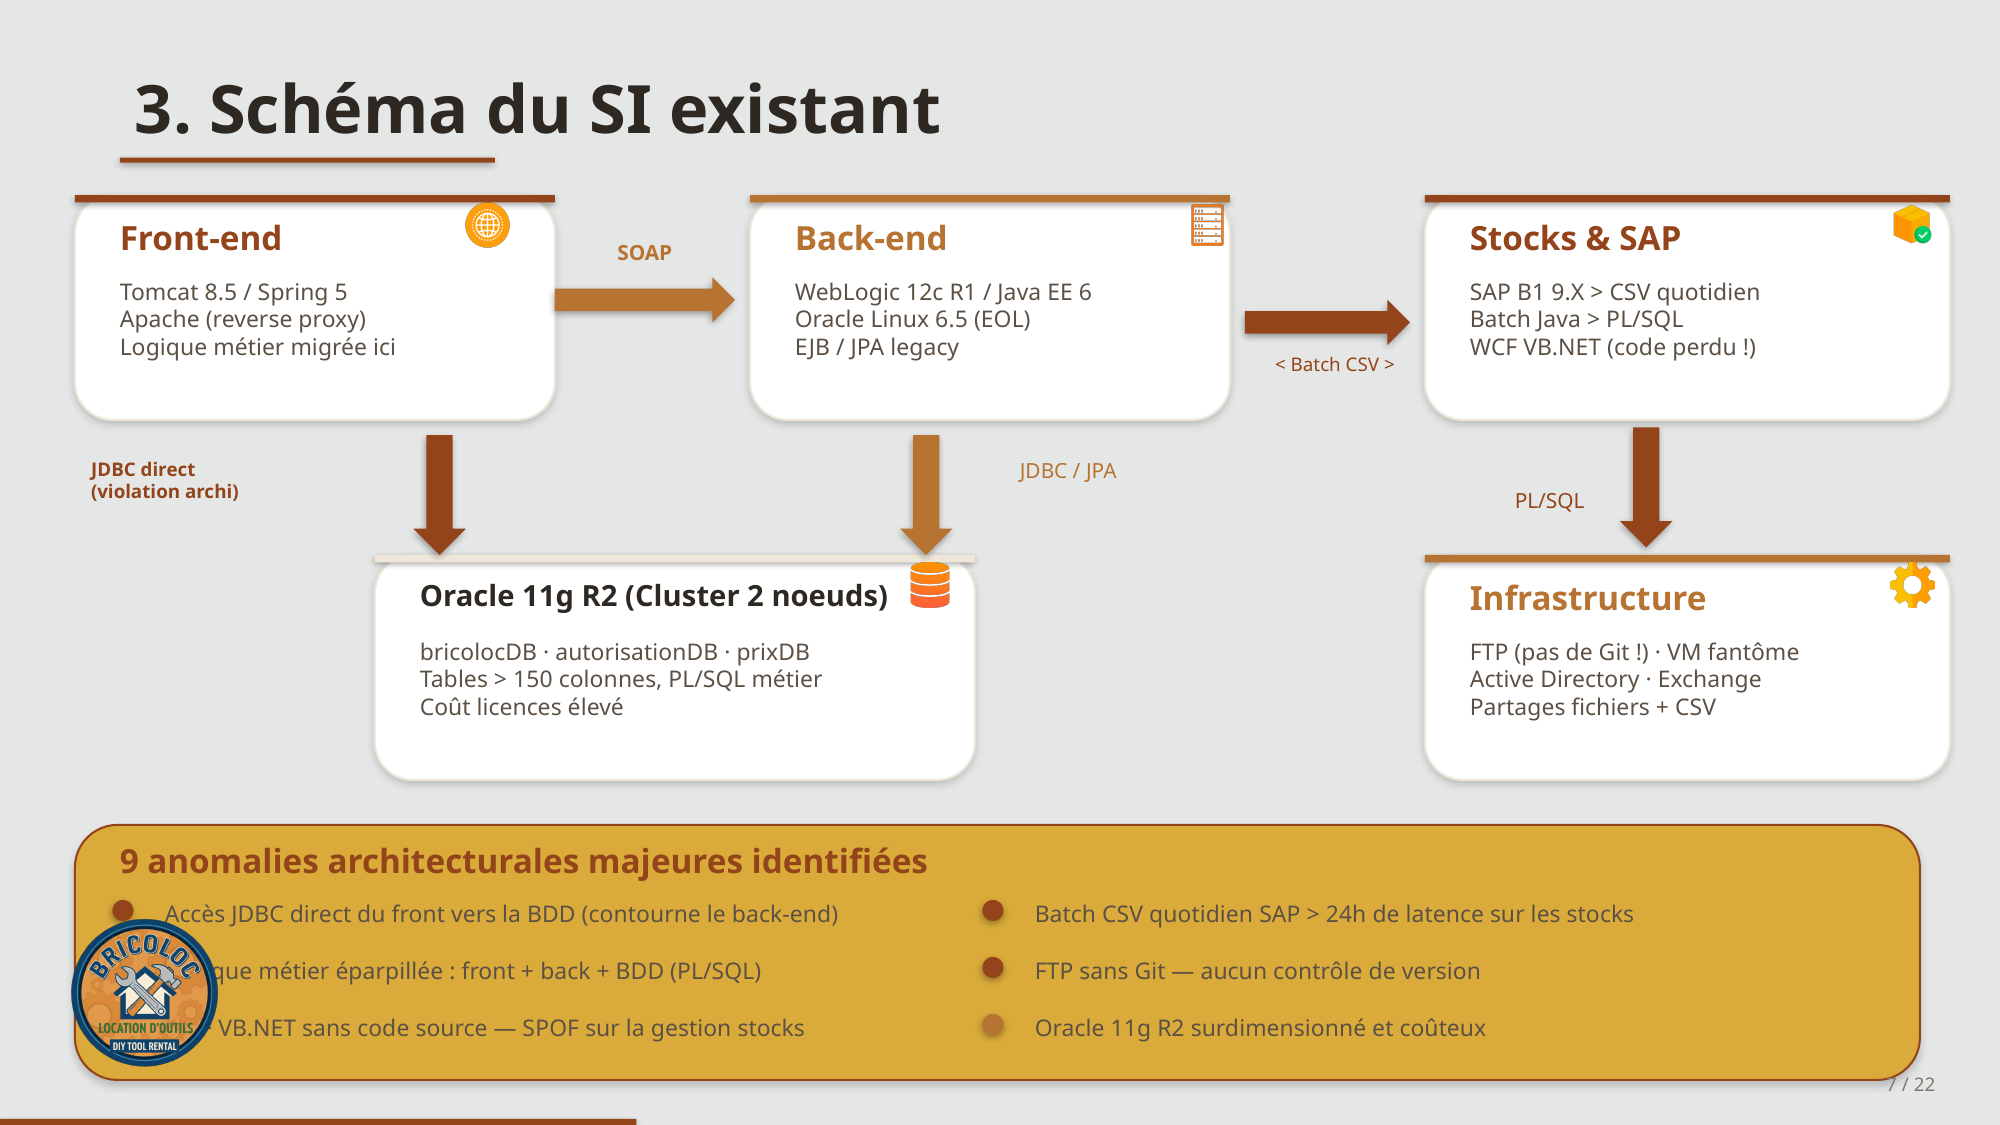

3. Schéma du SI existant
Front-end
Back-end
Stocks & SAP
SOAP
Tomcat 8.5 / Spring 5
Apache (reverse proxy)
Logique métier migrée ici
WebLogic 12c R1 / Java EE 6
Oracle Linux 6.5 (EOL)
EJB / JPA legacy
SAP B1 9.X > CSV quotidien
Batch Java > PL/SQL
WCF VB.NET (code perdu !)
< Batch CSV >
JDBC direct
(violation archi)
JDBC / JPA
PL/SQL
Oracle 11g R2 (Cluster 2 noeuds)
Infrastructure
bricolocDB · autorisationDB · prixDB
Tables > 150 colonnes, PL/SQL métier
Coût licences élevé
FTP (pas de Git !) · VM fantôme
Active Directory · Exchange
Partages fichiers + CSV
9 anomalies architecturales majeures identifiées
Accès JDBC direct du front vers la BDD (contourne le back-end)
Batch CSV quotidien SAP > 24h de latence sur les stocks
Logique métier éparpillée : front + back + BDD (PL/SQL)
FTP sans Git — aucun contrôle de version
WCF VB.NET sans code source — SPOF sur la gestion stocks
Oracle 11g R2 surdimensionné et coûteux
7 / 22